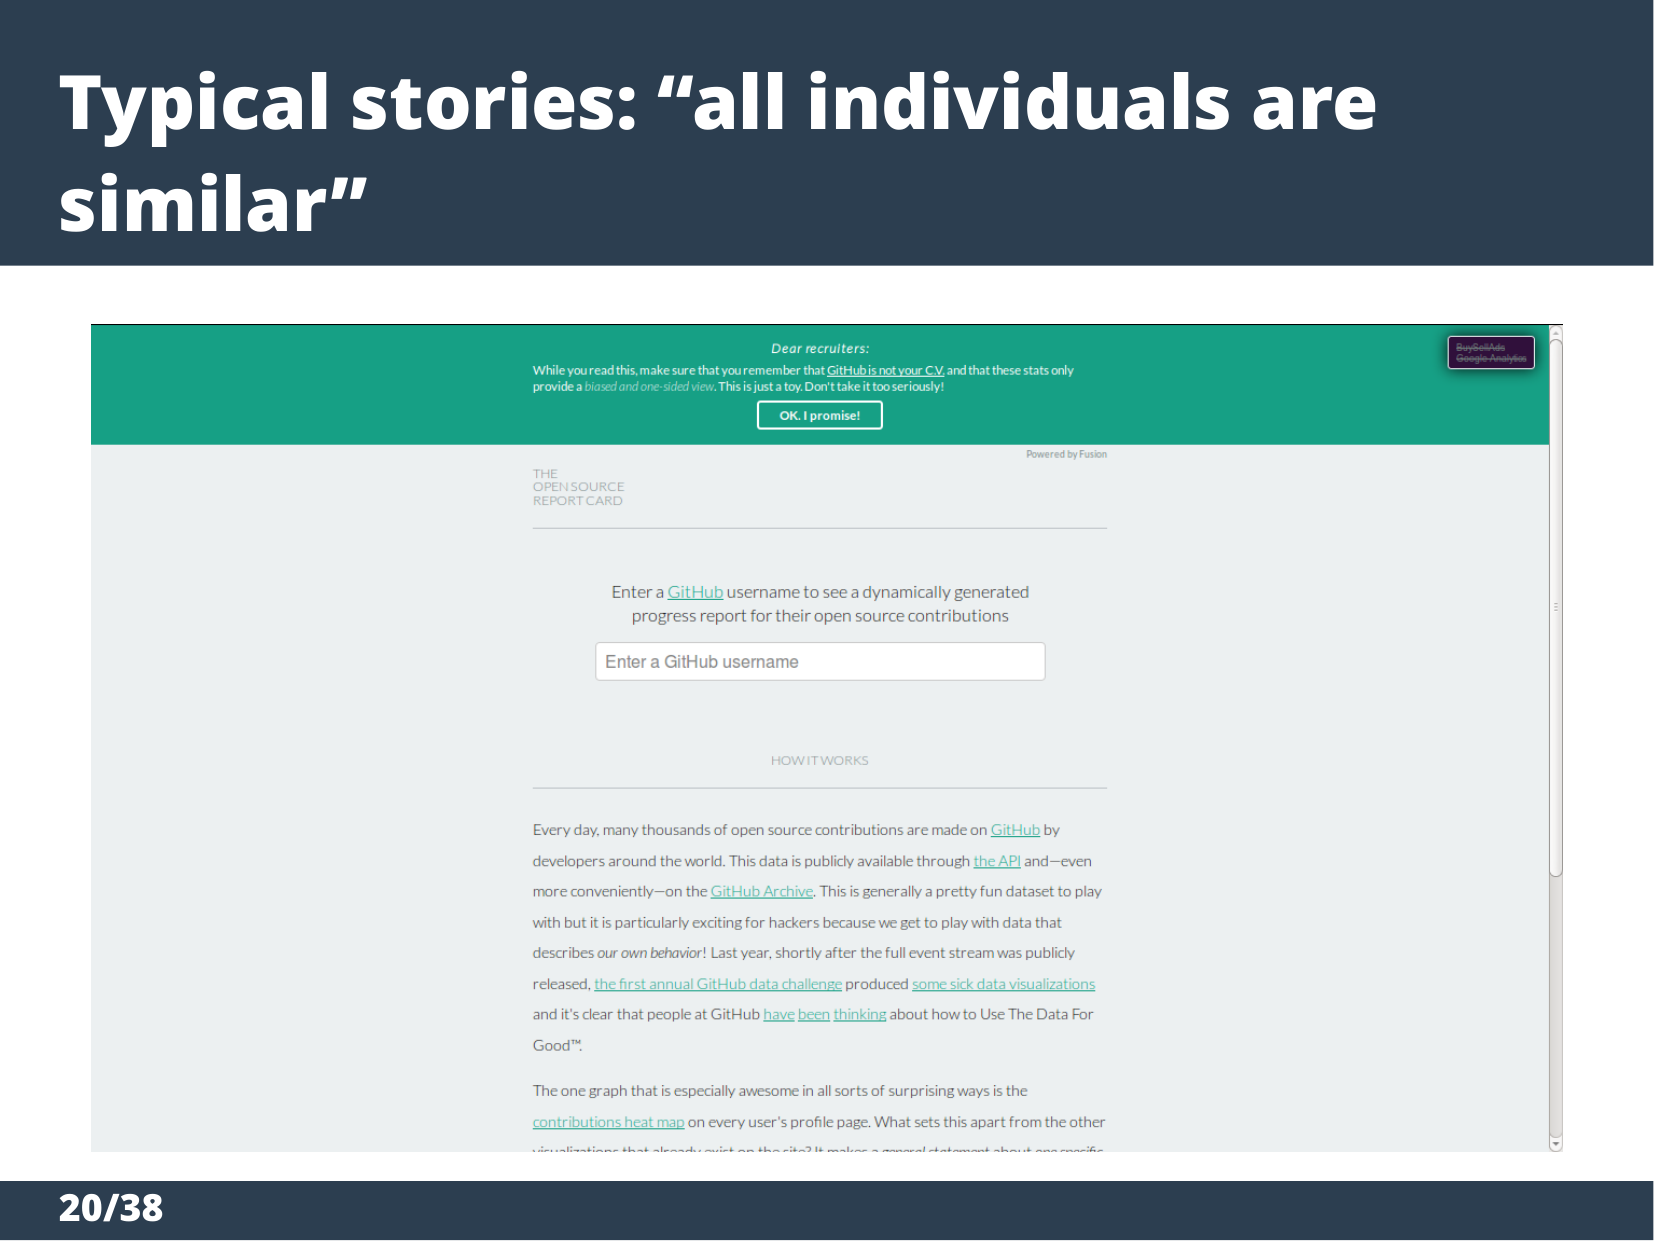

# Typical stories: “all individuals are similar”